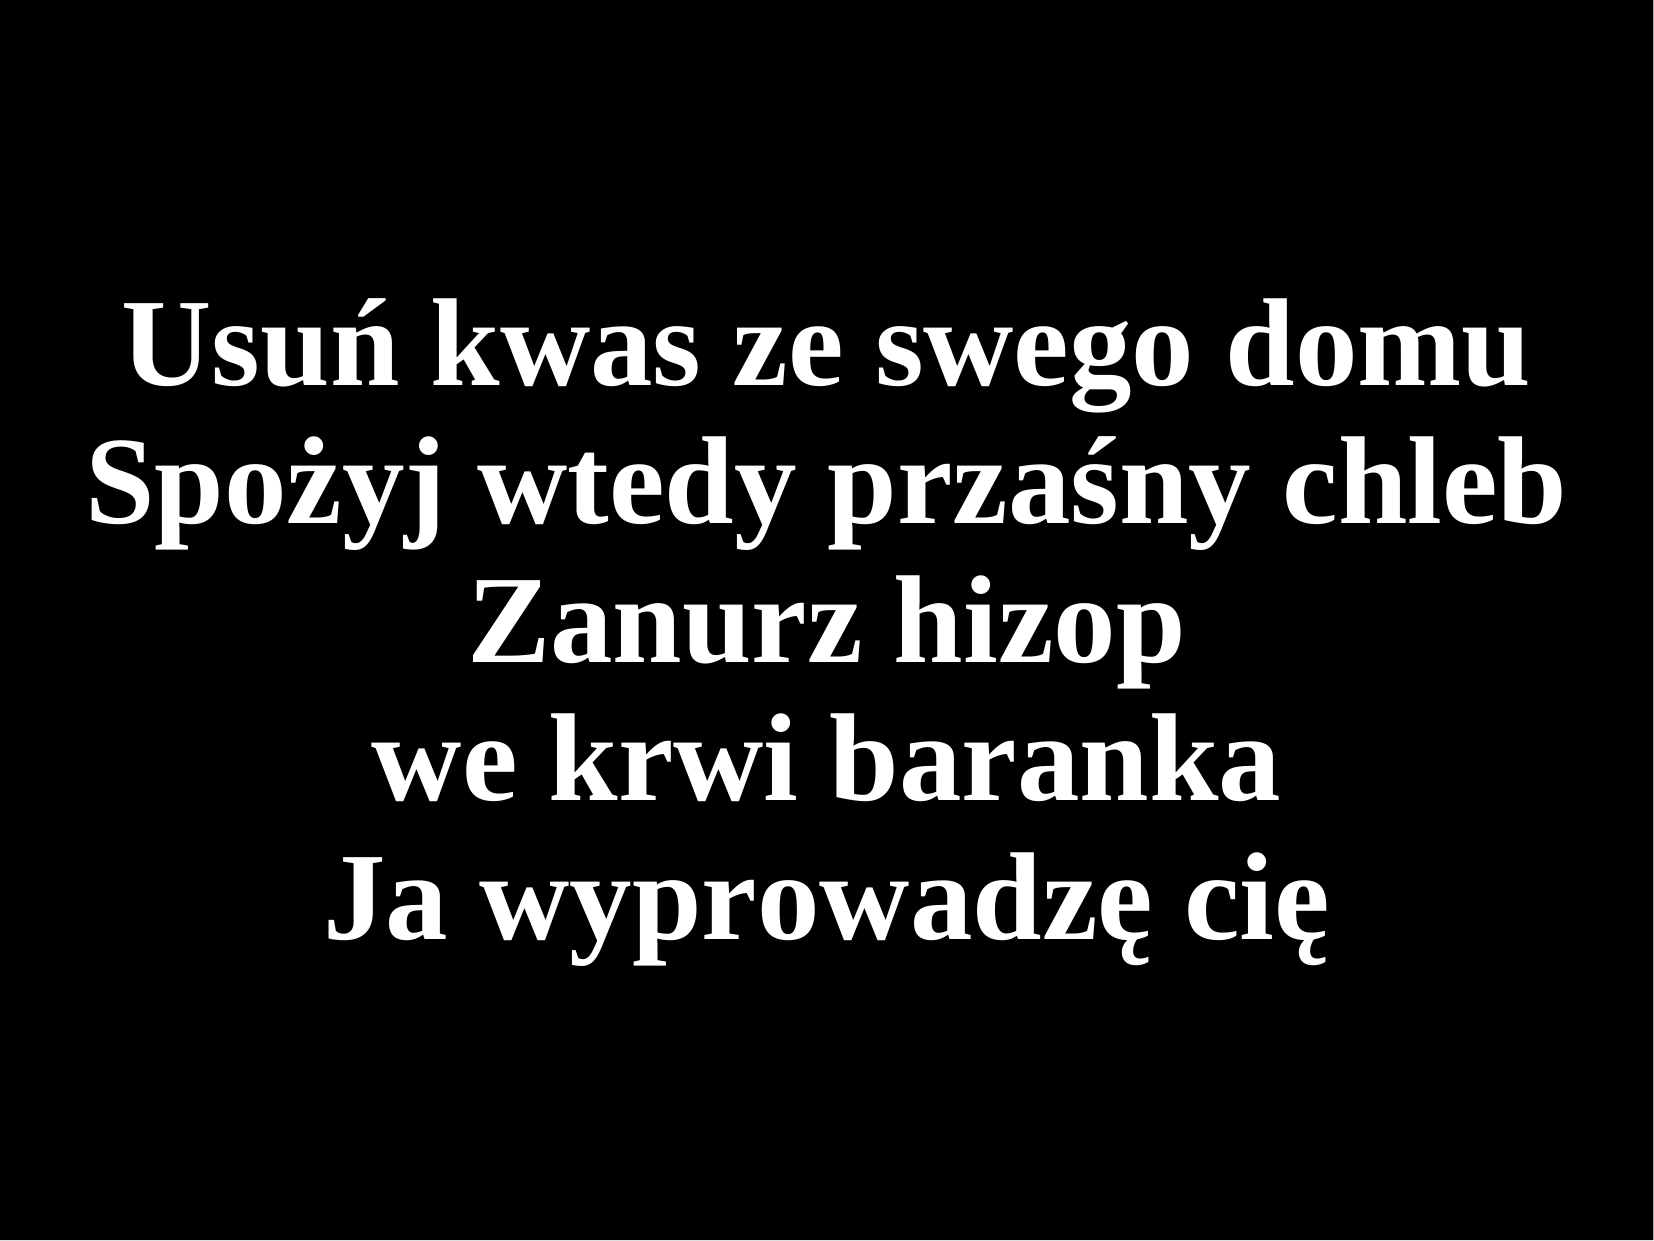

# Usuń kwas ze swego domu Spożyj wtedy przaśny chleb Zanurz hizop we krwi baranka Ja wyprowadzę cię